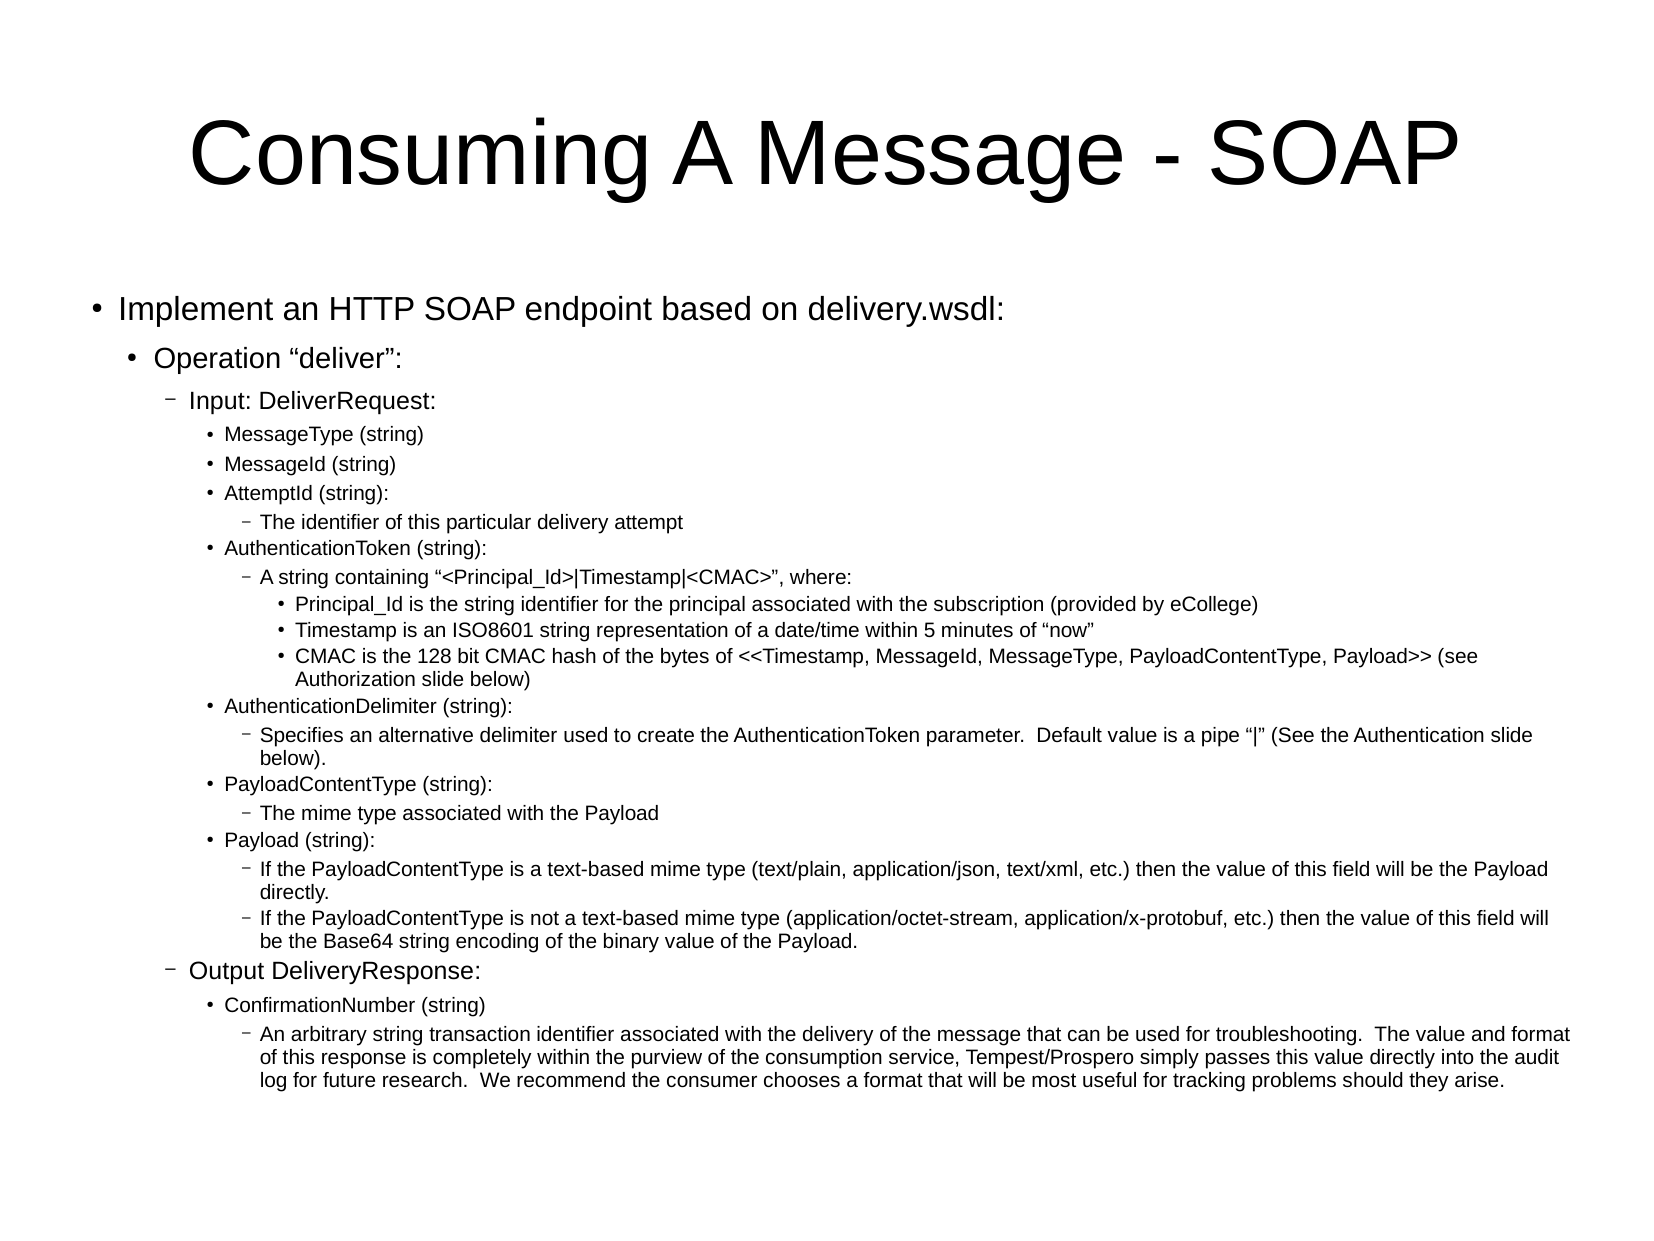

# Consuming A Message - SOAP
Implement an HTTP SOAP endpoint based on delivery.wsdl:
Operation “deliver”:
Input: DeliverRequest:
MessageType (string)
MessageId (string)
AttemptId (string):
The identifier of this particular delivery attempt
AuthenticationToken (string):
A string containing “<Principal_Id>|Timestamp|<CMAC>”, where:
Principal_Id is the string identifier for the principal associated with the subscription (provided by eCollege)
Timestamp is an ISO8601 string representation of a date/time within 5 minutes of “now”
CMAC is the 128 bit CMAC hash of the bytes of <<Timestamp, MessageId, MessageType, PayloadContentType, Payload>> (see Authorization slide below)
AuthenticationDelimiter (string):
Specifies an alternative delimiter used to create the AuthenticationToken parameter. Default value is a pipe “|” (See the Authentication slide below).
PayloadContentType (string):
The mime type associated with the Payload
Payload (string):
If the PayloadContentType is a text-based mime type (text/plain, application/json, text/xml, etc.) then the value of this field will be the Payload directly.
If the PayloadContentType is not a text-based mime type (application/octet-stream, application/x-protobuf, etc.) then the value of this field will be the Base64 string encoding of the binary value of the Payload.
Output DeliveryResponse:
ConfirmationNumber (string)
An arbitrary string transaction identifier associated with the delivery of the message that can be used for troubleshooting. The value and format of this response is completely within the purview of the consumption service, Tempest/Prospero simply passes this value directly into the audit log for future research. We recommend the consumer chooses a format that will be most useful for tracking problems should they arise.